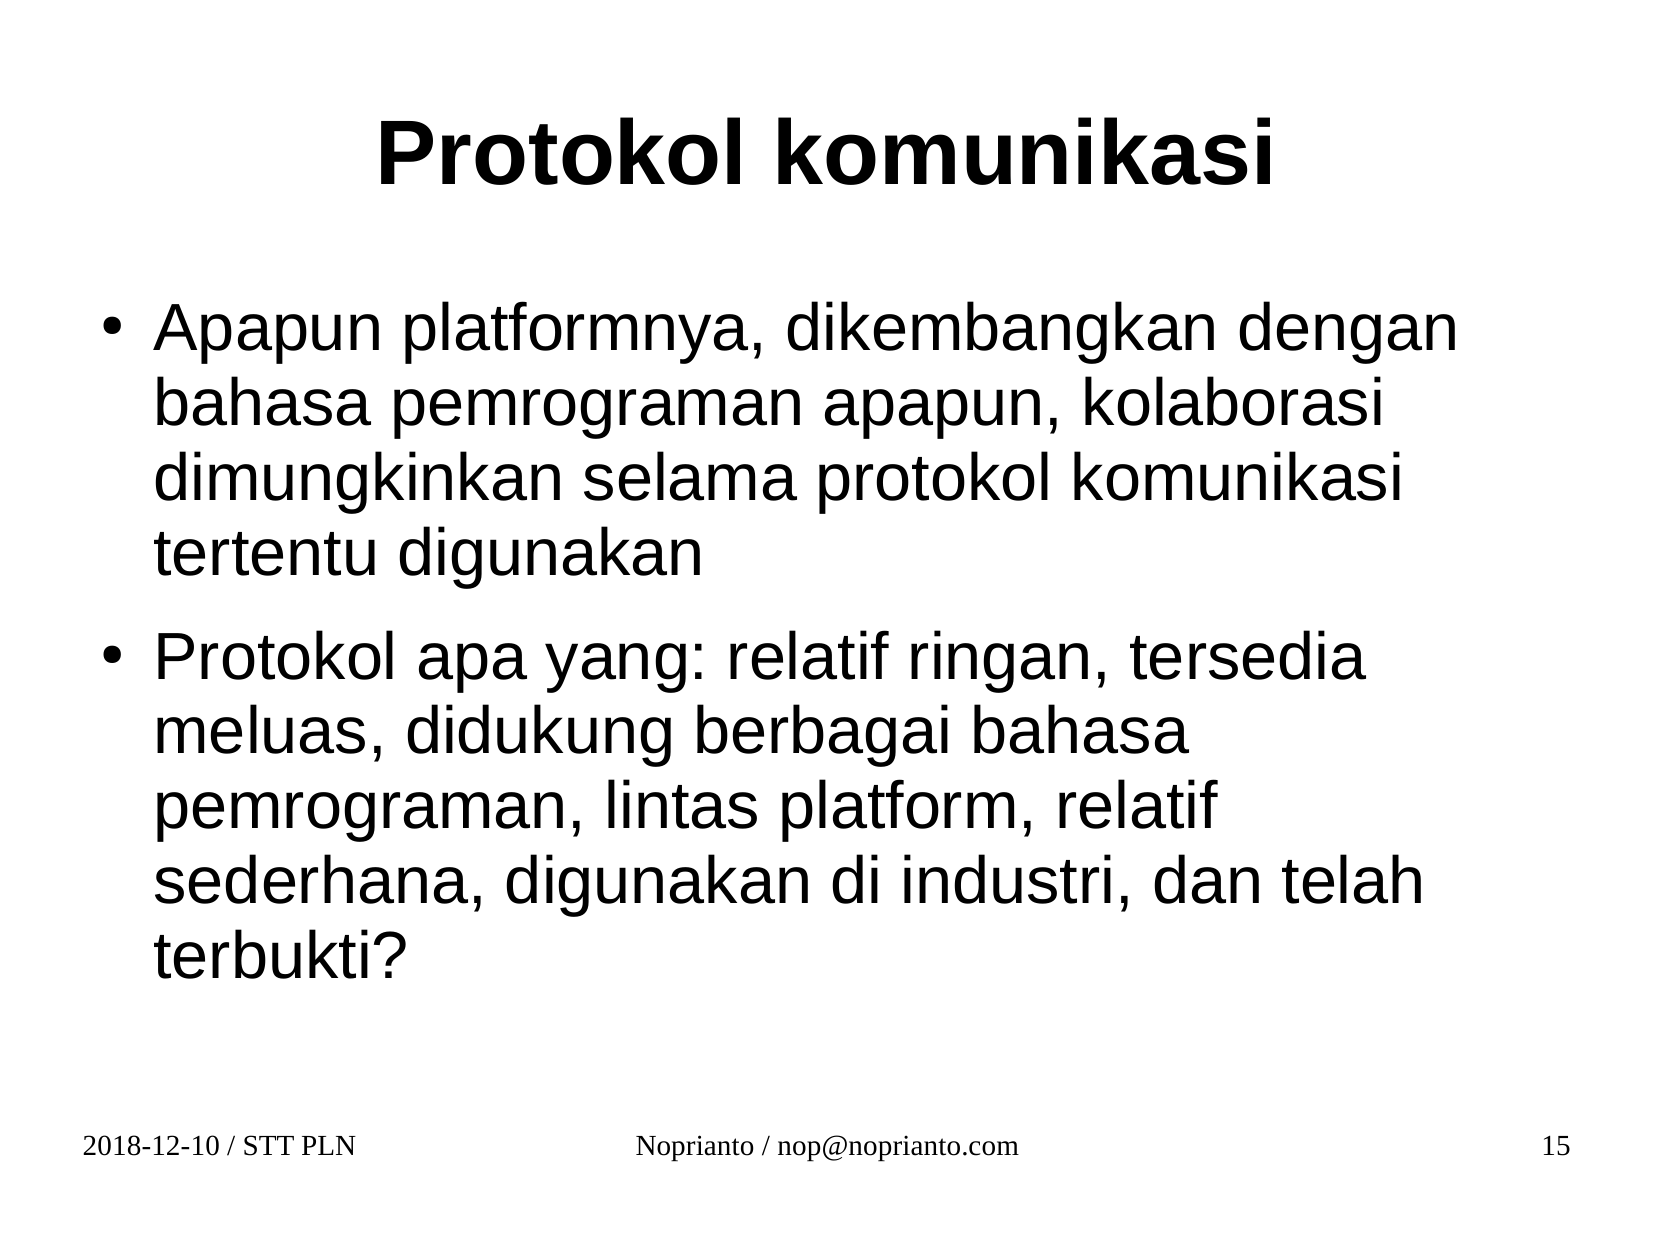

# Protokol komunikasi
Apapun platformnya, dikembangkan dengan bahasa pemrograman apapun, kolaborasi dimungkinkan selama protokol komunikasi tertentu digunakan
Protokol apa yang: relatif ringan, tersedia meluas, didukung berbagai bahasa pemrograman, lintas platform, relatif sederhana, digunakan di industri, dan telah terbukti?
2018-12-10 / STT PLN
Noprianto / nop@noprianto.com
15